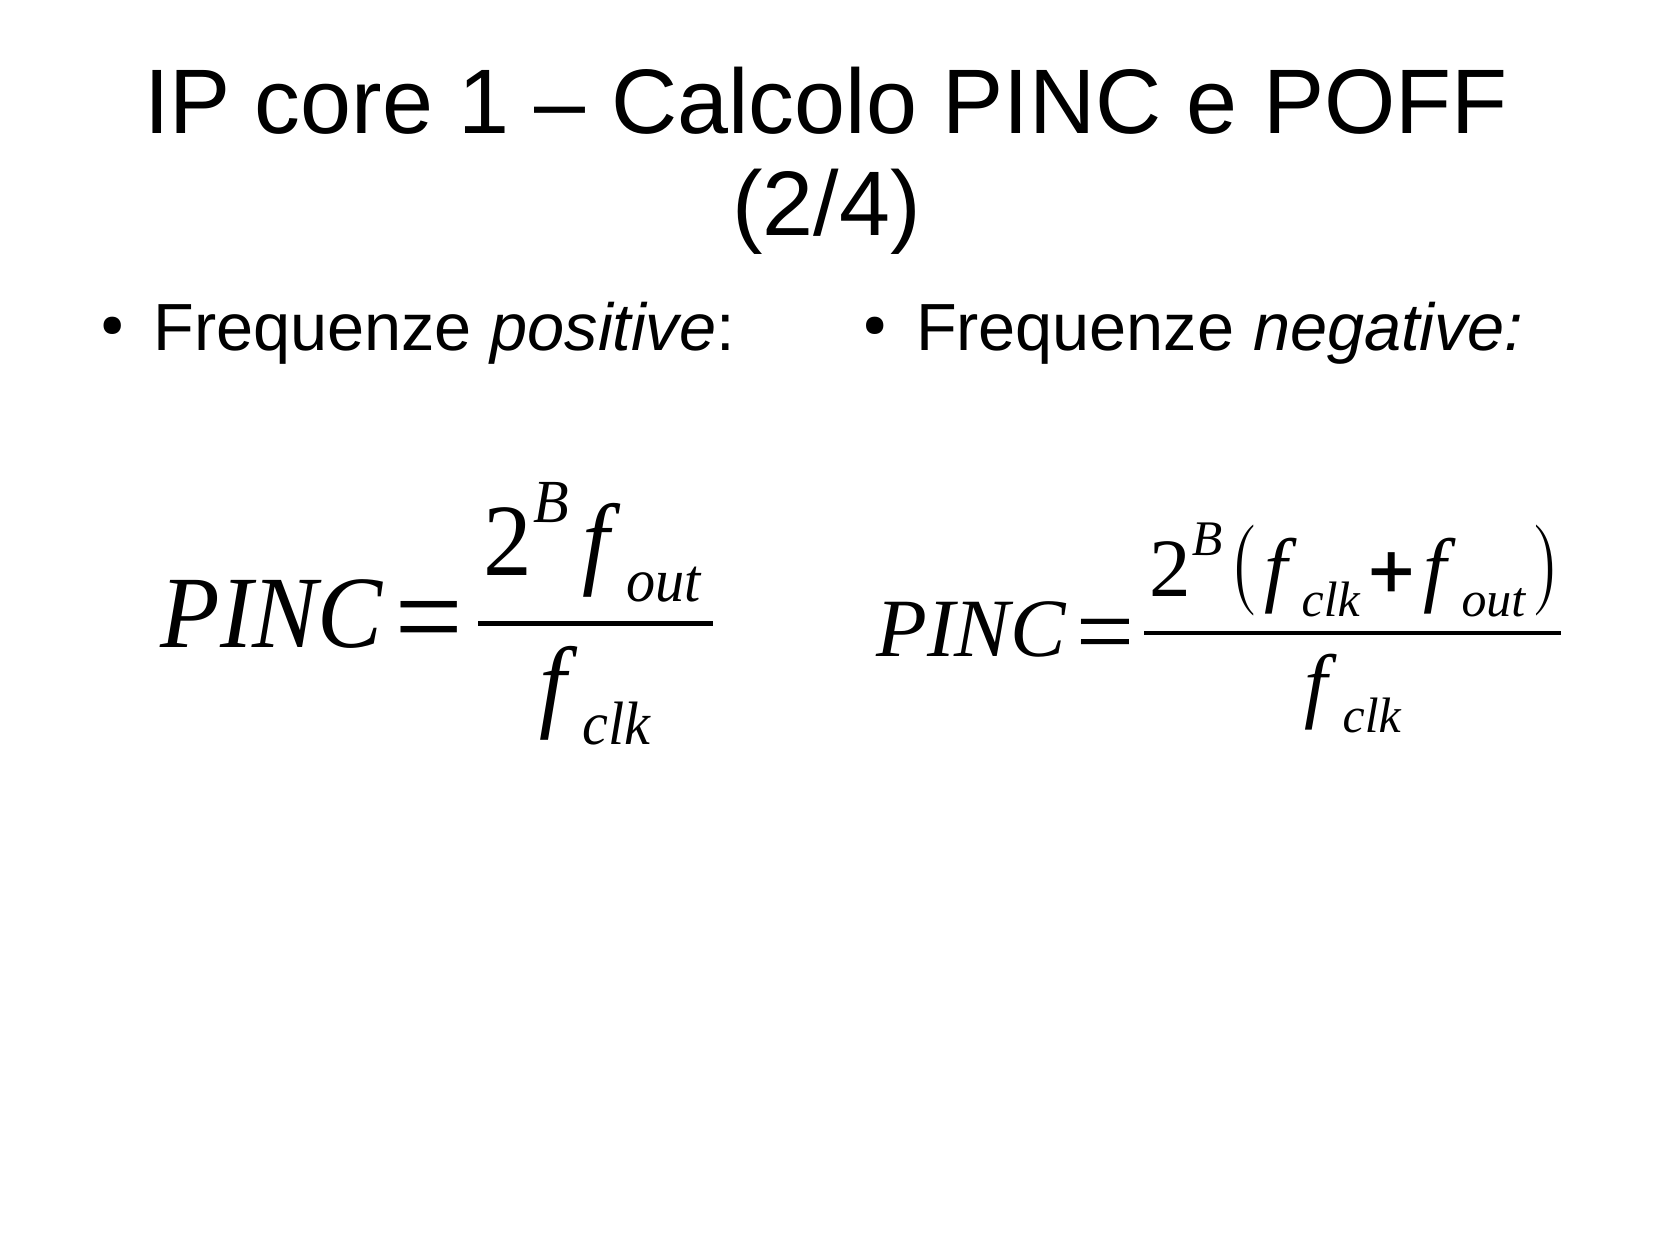

# IP core 1 – Calcolo PINC e POFF (2/4)
Frequenze positive:
Frequenze negative: